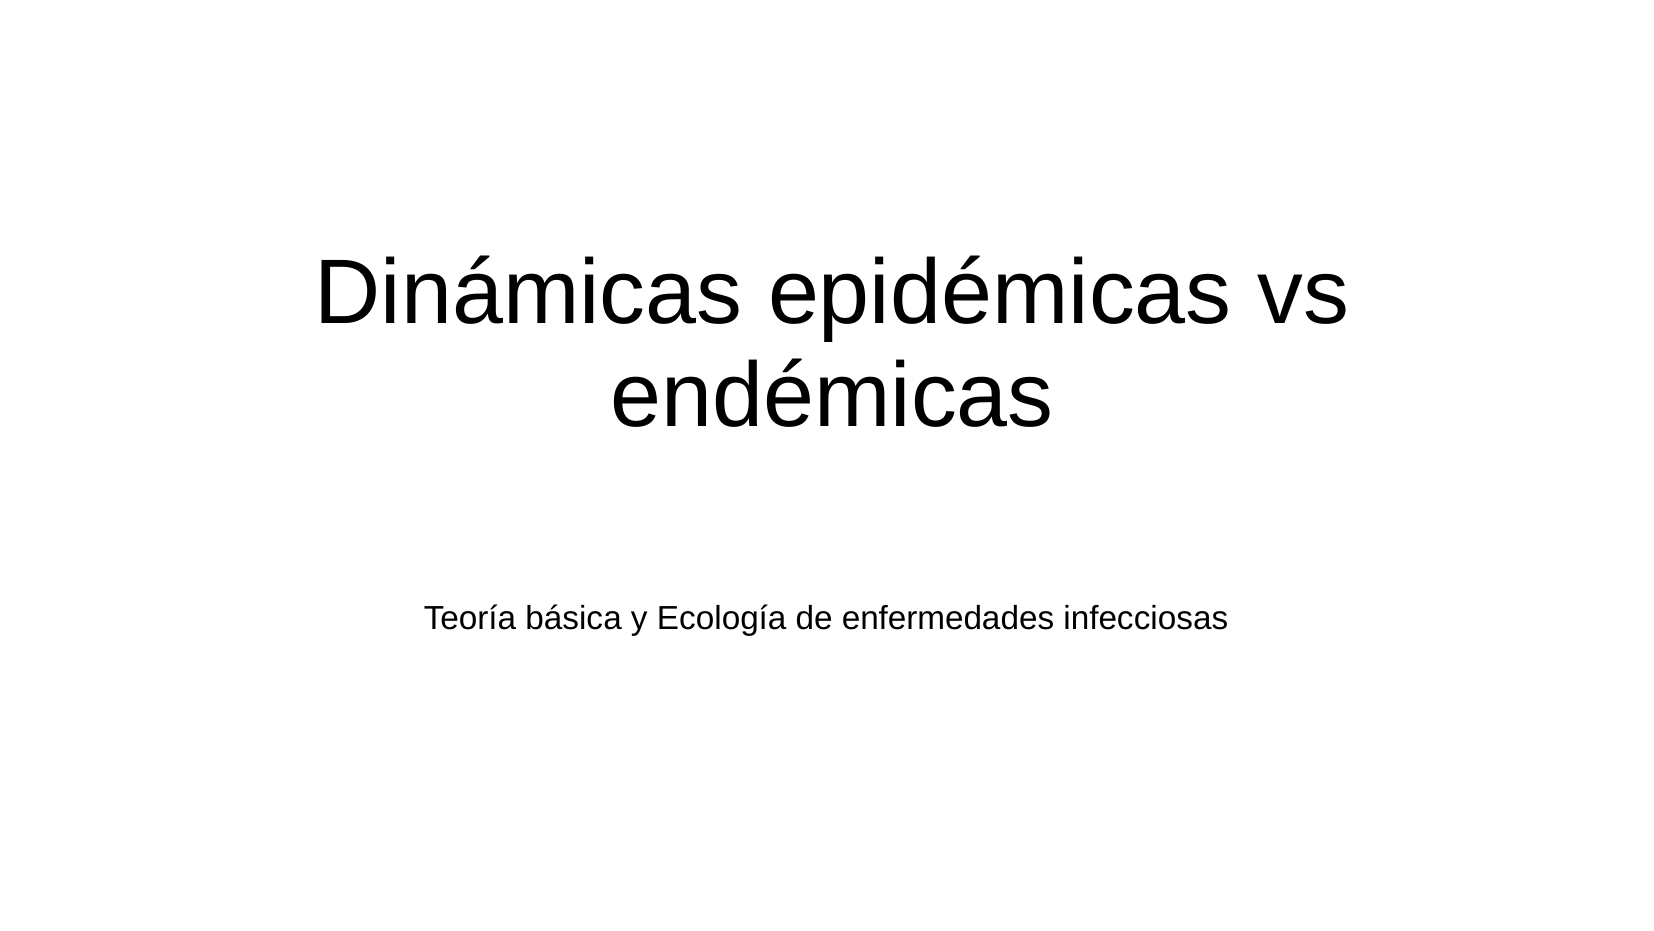

# Dinámicas epidémicas vs endémicas
Teoría básica y Ecología de enfermedades infecciosas